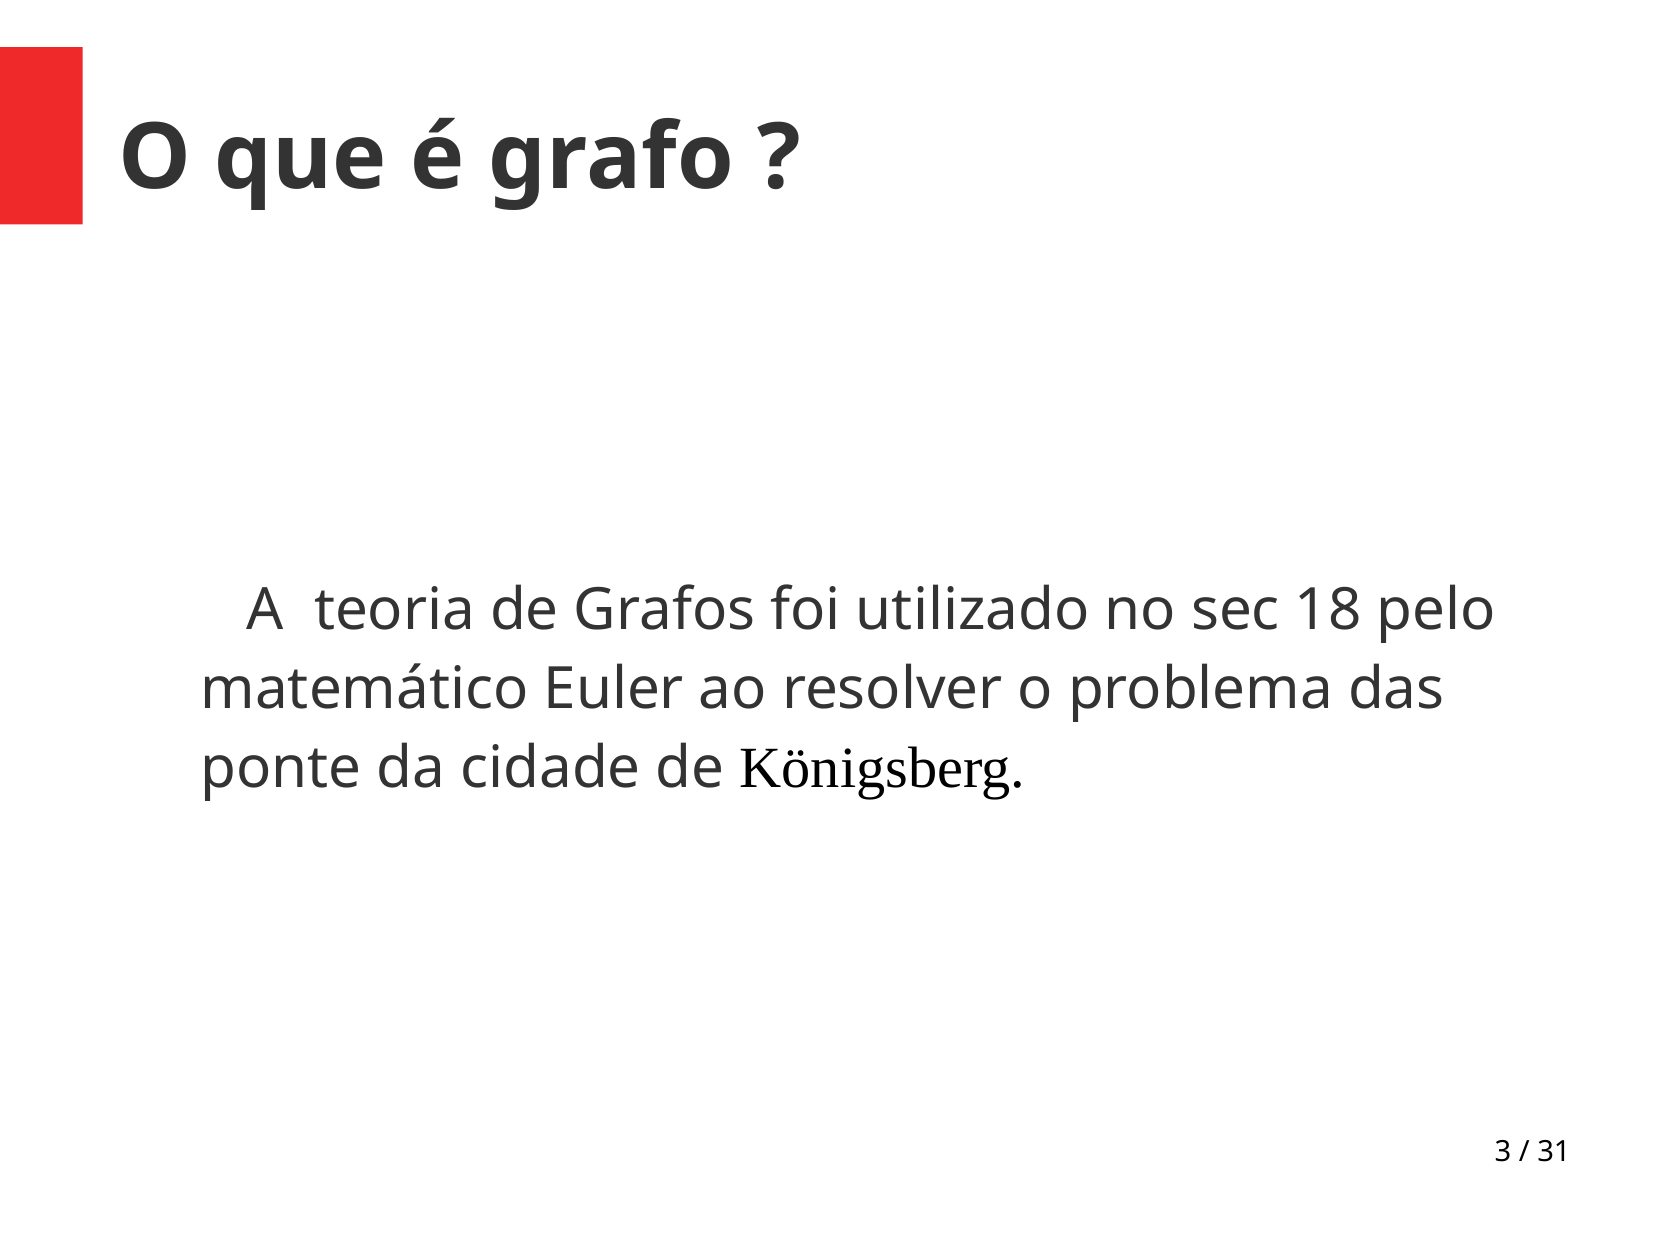

# O que é grafo ?
 A teoria de Grafos foi utilizado no sec 18 pelo matemático Euler ao resolver o problema das ponte da cidade de Königsberg.
3